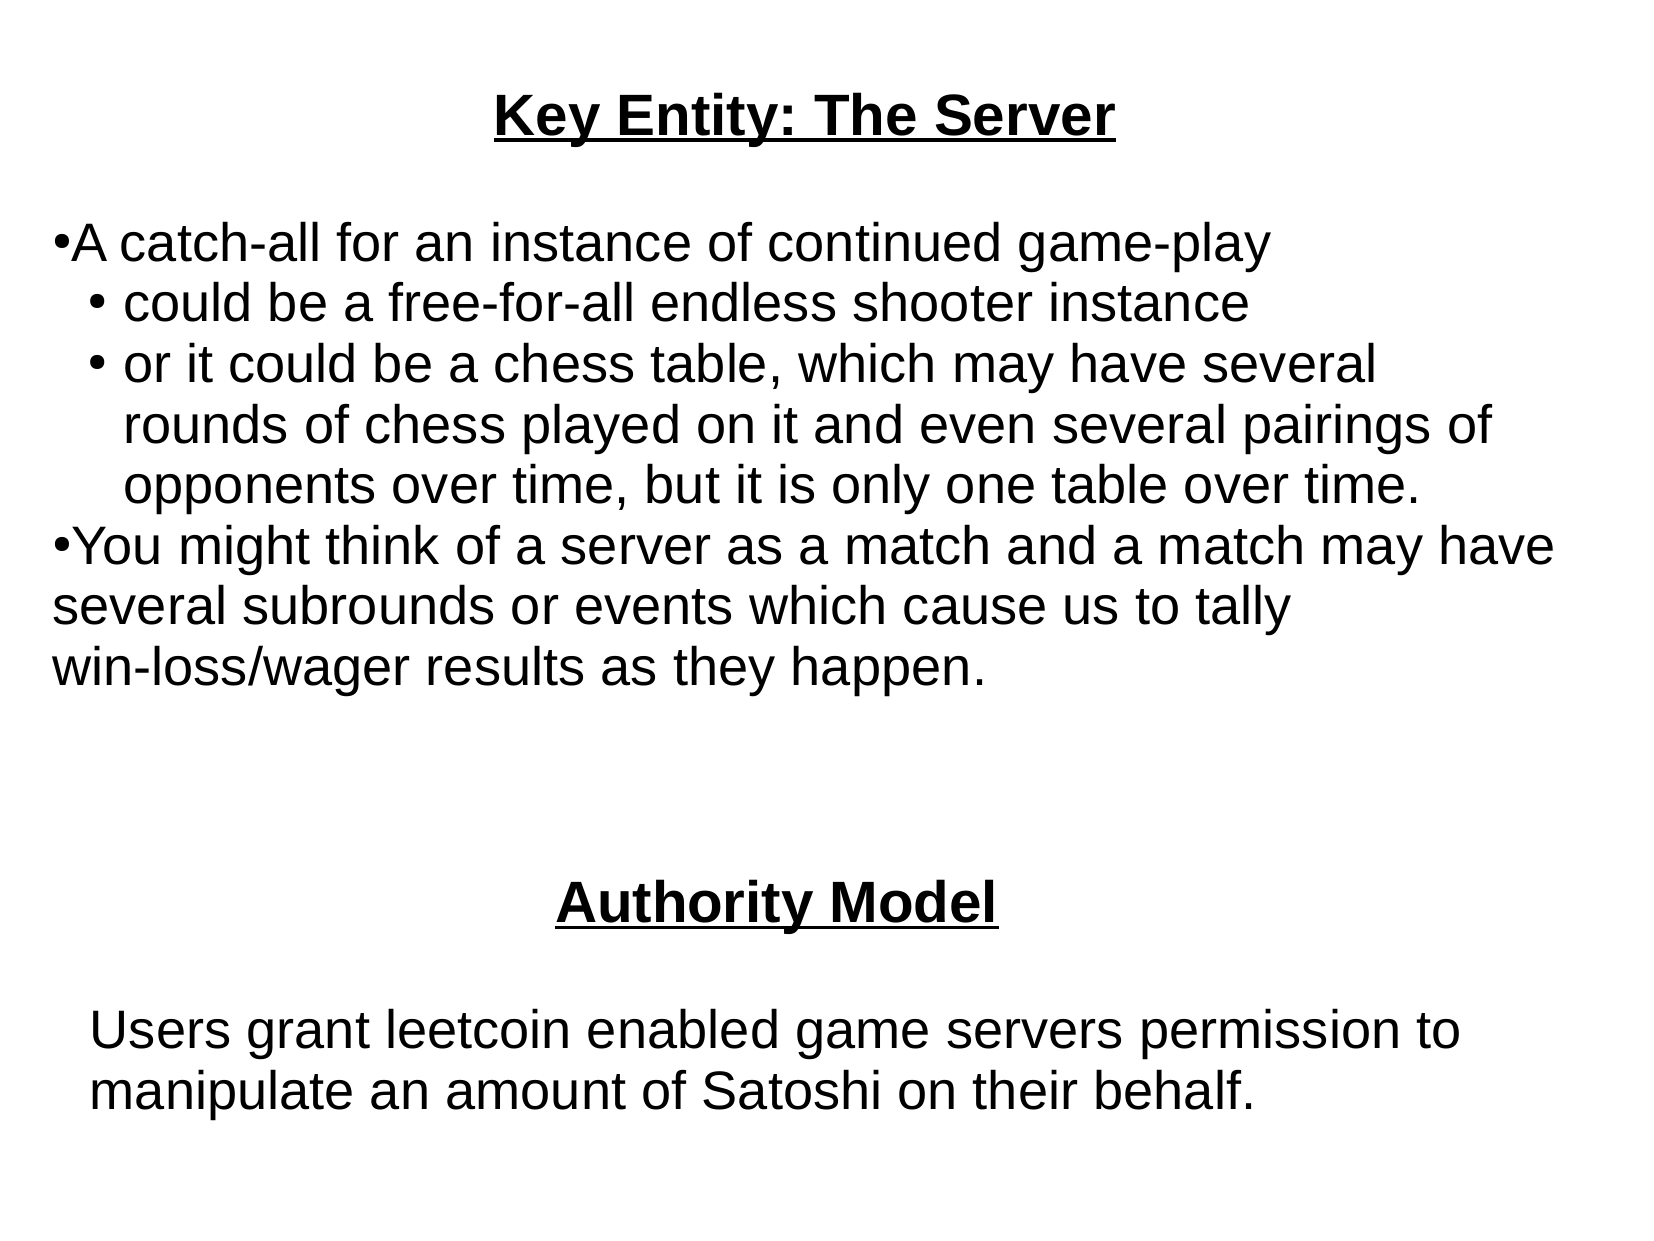

Key Entity: The Server
A catch-all for an instance of continued game-play
could be a free-for-all endless shooter instance
or it could be a chess table, which may have several rounds of chess played on it and even several pairings of opponents over time, but it is only one table over time.
You might think of a server as a match and a match may have several subrounds or events which cause us to tally win-loss/wager results as they happen.
Authority Model
Users grant leetcoin enabled game servers permission to manipulate an amount of Satoshi on their behalf.